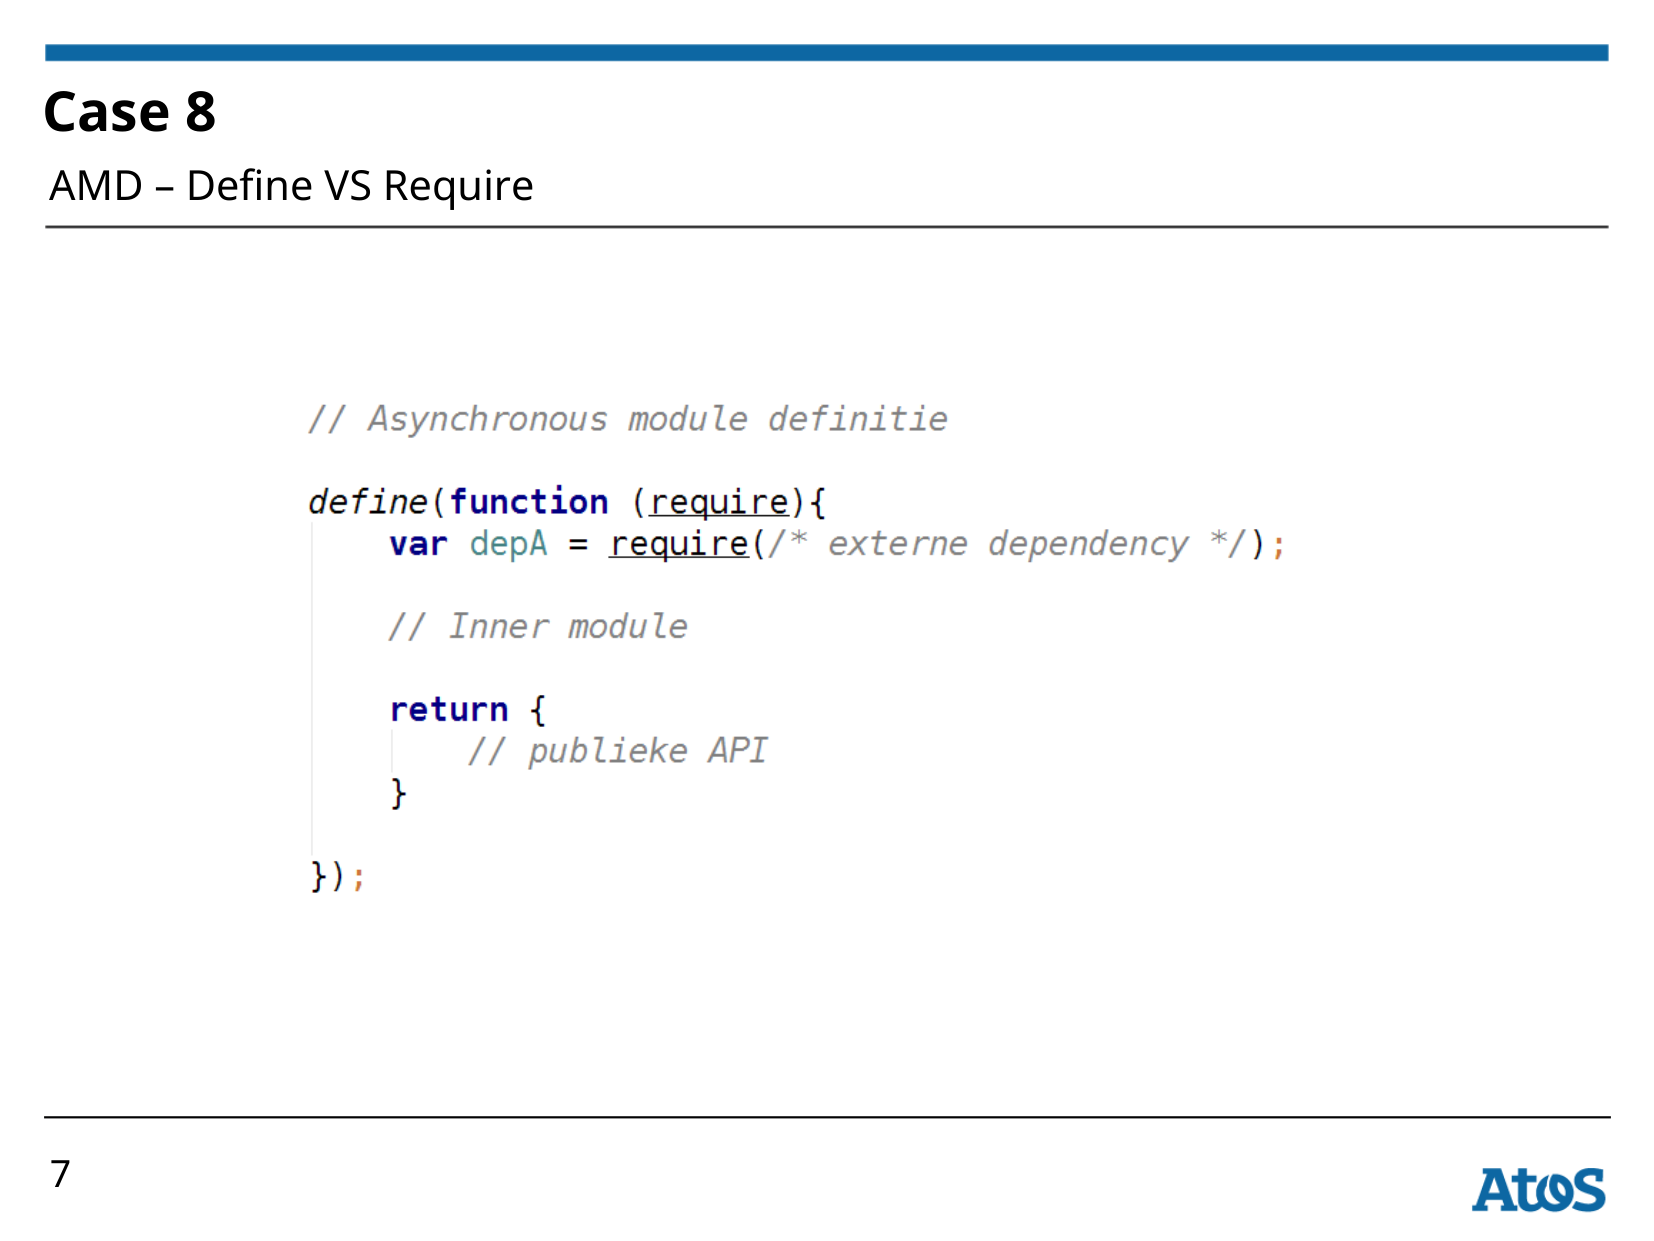

# Case 8
AMD – Define VS Require